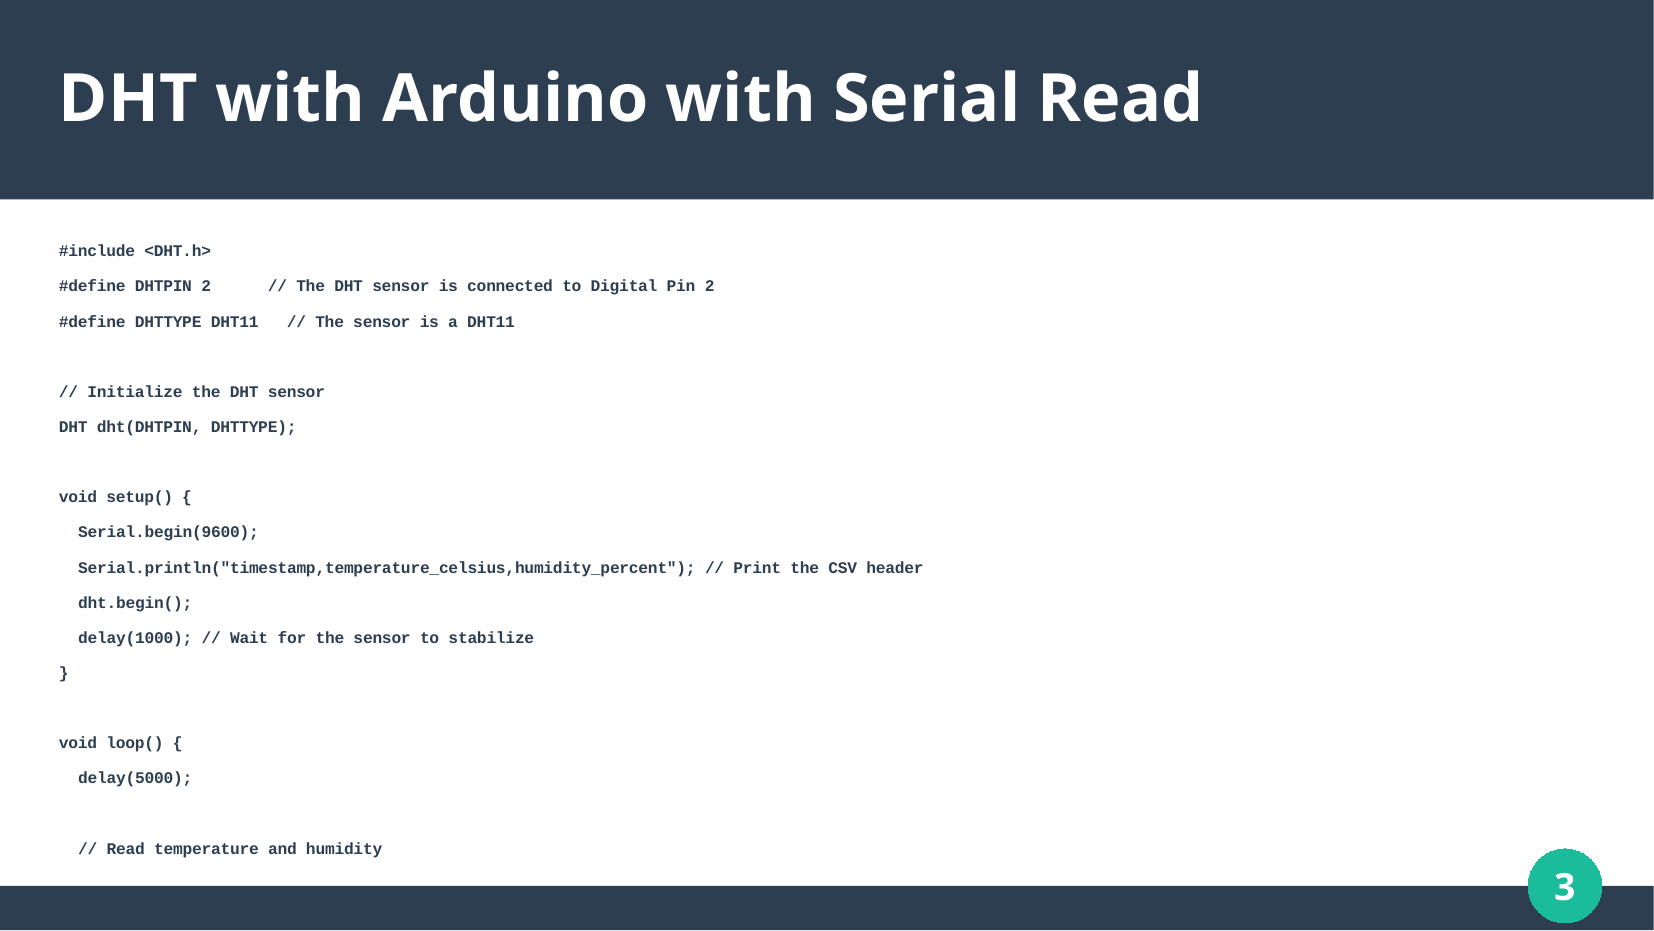

# DHT with Arduino with Serial Read
#include <DHT.h>
#define DHTPIN 2 // The DHT sensor is connected to Digital Pin 2
#define DHTTYPE DHT11 // The sensor is a DHT11
// Initialize the DHT sensor
DHT dht(DHTPIN, DHTTYPE);
void setup() {
 Serial.begin(9600);
 Serial.println("timestamp,temperature_celsius,humidity_percent"); // Print the CSV header
 dht.begin();
 delay(1000); // Wait for the sensor to stabilize
}
void loop() {
 delay(5000);
 // Read temperature and humidity
3